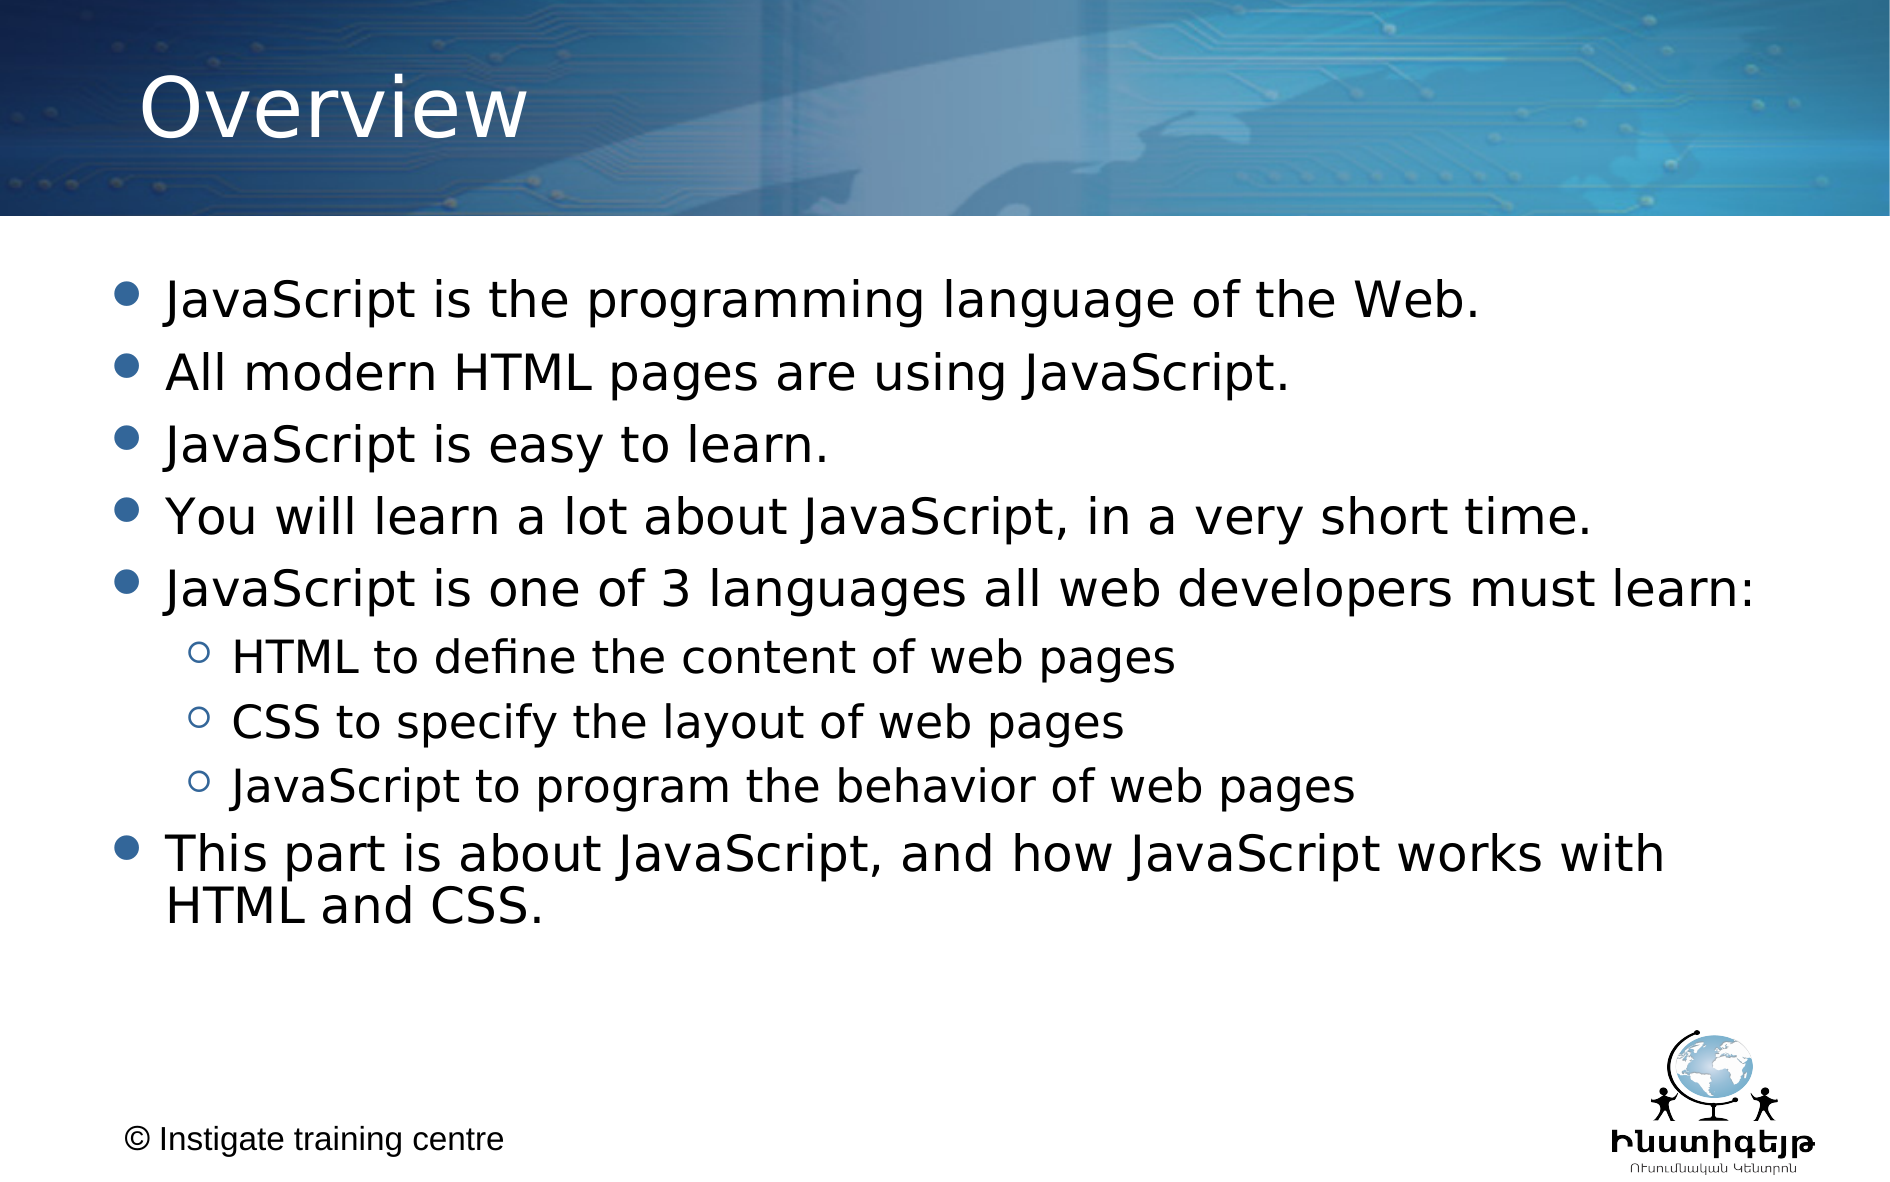

Overview
# JavaScript is the programming language of the Web.
All modern HTML pages are using JavaScript.
JavaScript is easy to learn.
You will learn a lot about JavaScript, in a very short time.
JavaScript is one of 3 languages all web developers must learn:
HTML to define the content of web pages
CSS to specify the layout of web pages
JavaScript to program the behavior of web pages
This part is about JavaScript, and how JavaScript works with HTML and CSS.